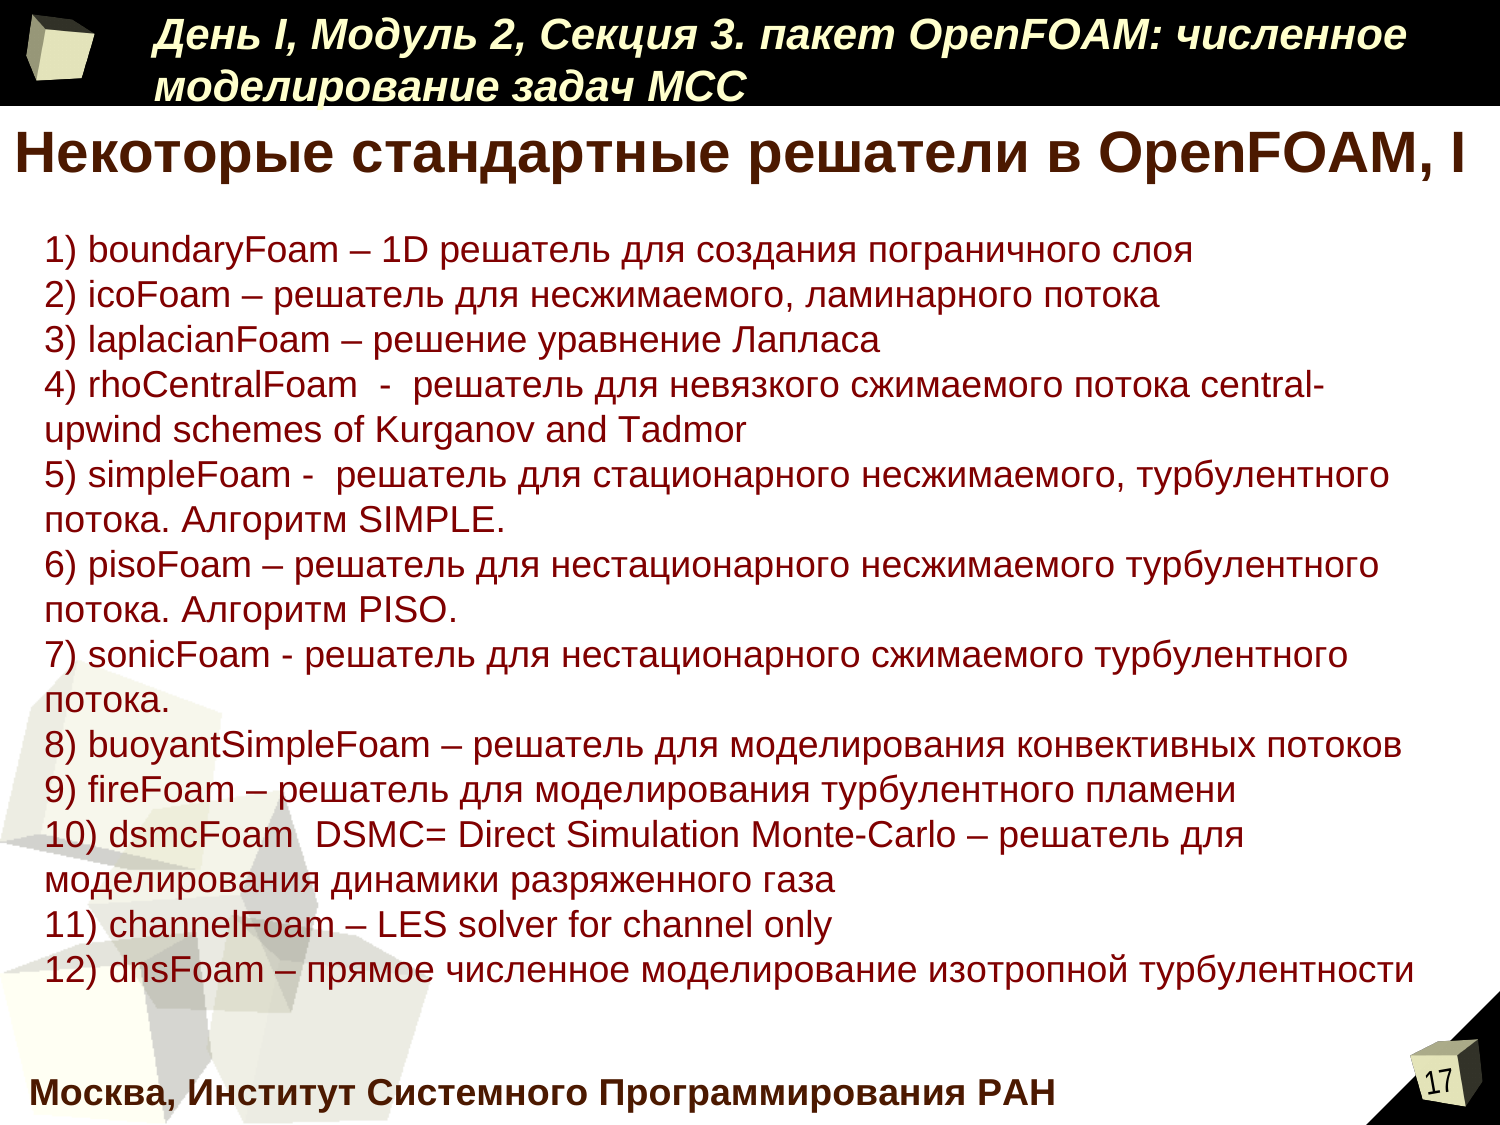

Некоторые стандартные решатели в OpenFOAM, I
1) boundaryFoam – 1D решатель для создания пограничного слоя
2) icoFoam – решатель для несжимаемого, ламинарного потока
3) laplacianFoam – решение уравнение Лапласа
4) rhoCentralFoam - решатель для невязкого сжимаемого потока central-upwind schemes of Kurganov and Tadmor
5) simpleFoam - решатель для стационарного несжимаемого, турбулентного потока. Алгоритм SIMPLE.
6) pisoFoam – решатель для нестационарного несжимаемого турбулентного потока. Алгоритм PISO.
7) sonicFoam - решатель для нестационарного сжимаемого турбулентного потока.
8) buoyantSimpleFoam – решатель для моделирования конвективных потоков
9) fireFoam – решатель для моделирования турбулентного пламени
10) dsmcFoam DSMC= Direct Simulation Monte-Carlo – решатель для моделирования динамики разряженного газа
11) channelFoam – LES solver for channel only
12) dnsFoam – прямое численное моделирование изотропной турбулентности